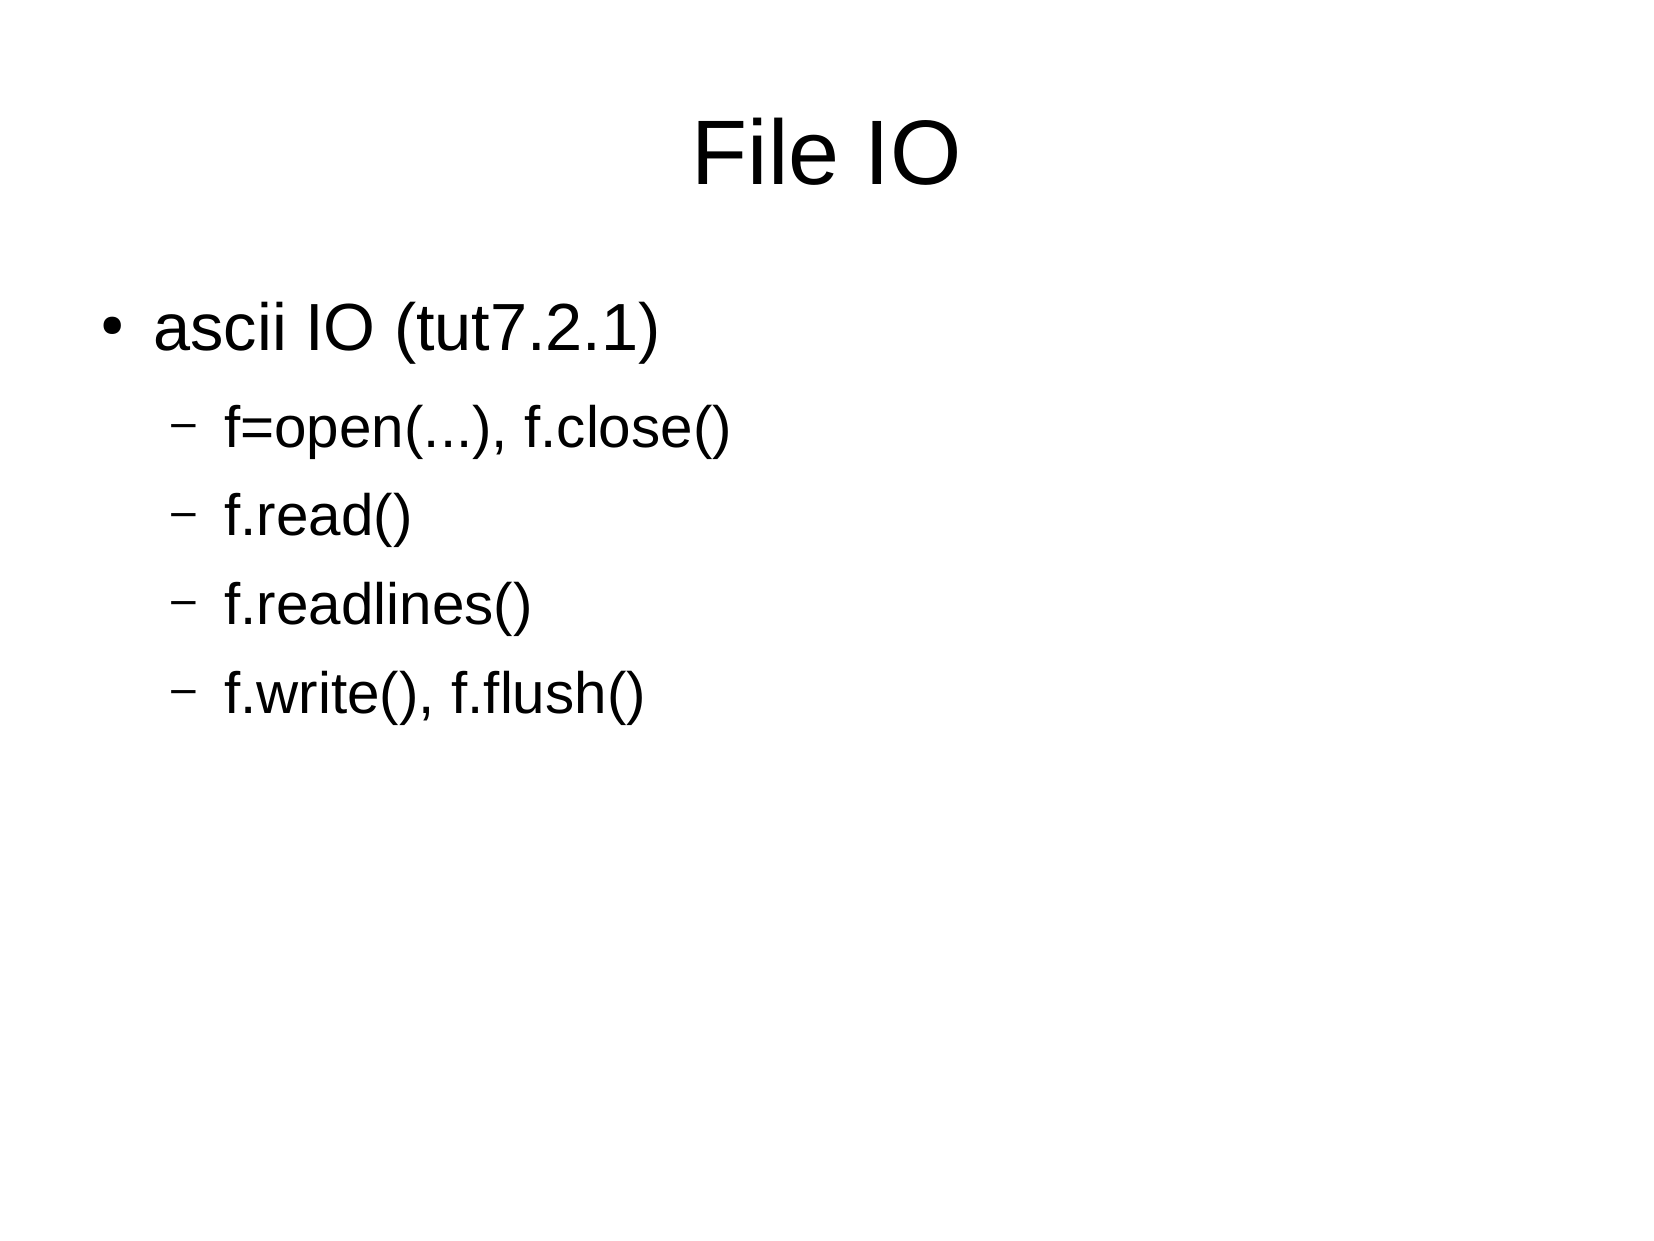

# File IO
ascii IO (tut7.2.1)
f=open(...), f.close()
f.read()
f.readlines()
f.write(), f.flush()